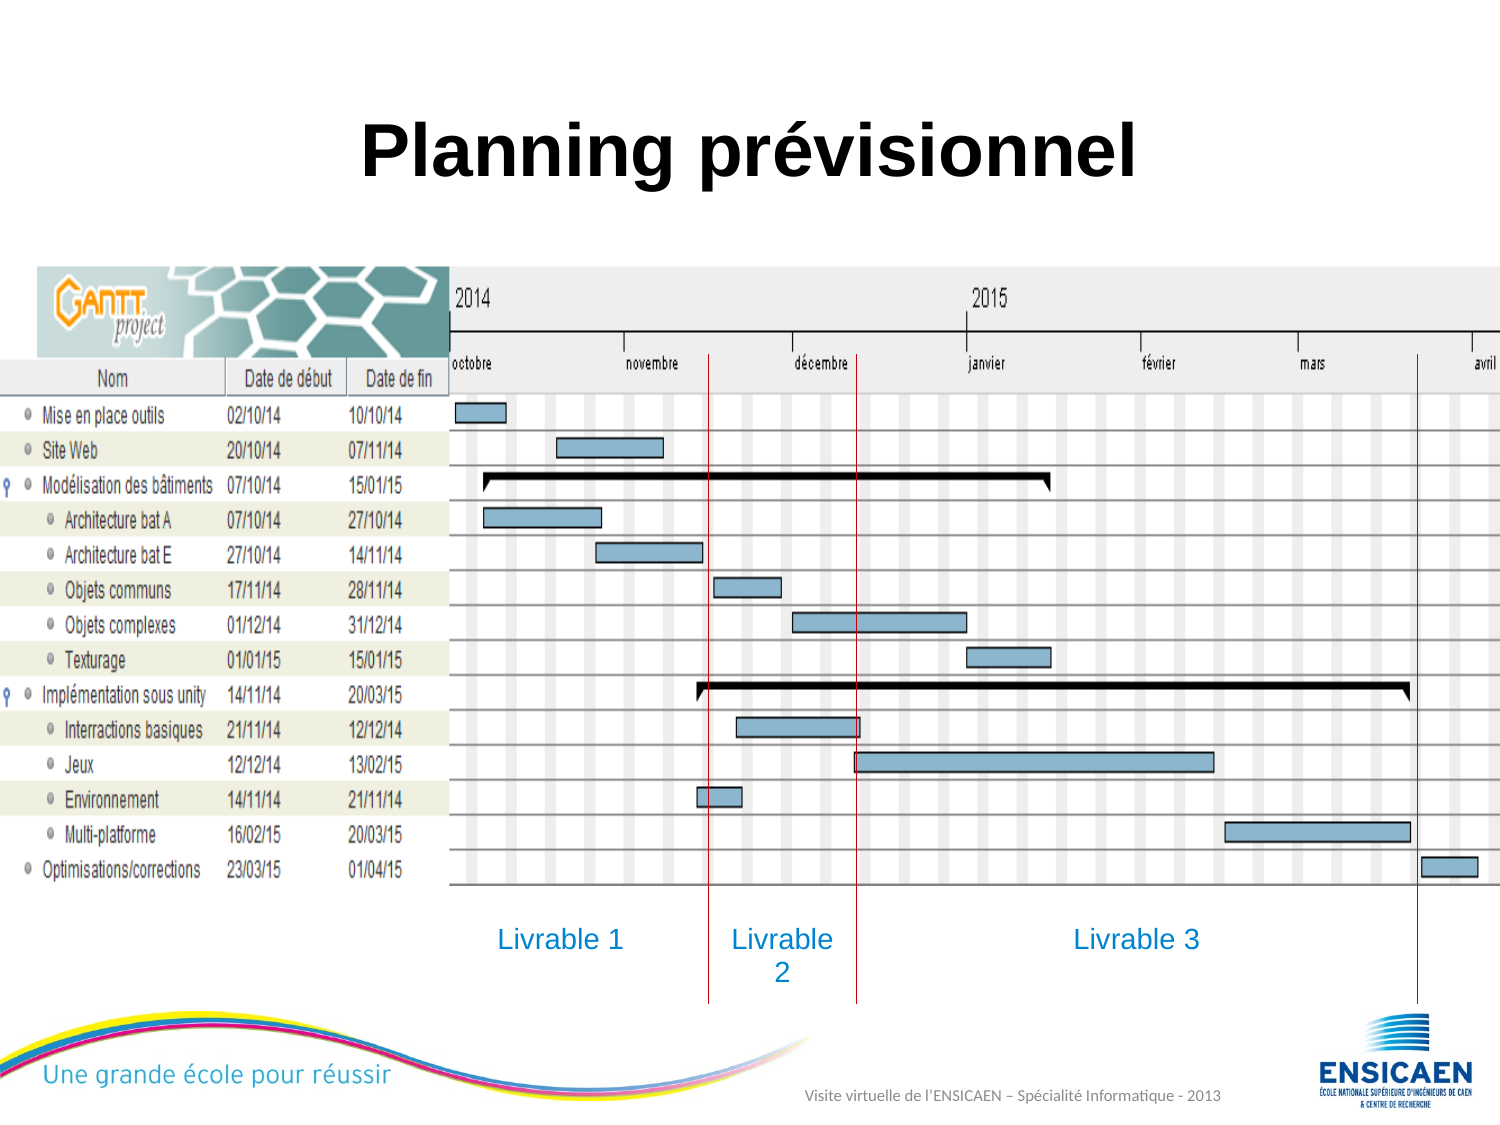

# Planning prévisionnel
Livrable 1
Livrable 2
Livrable 3